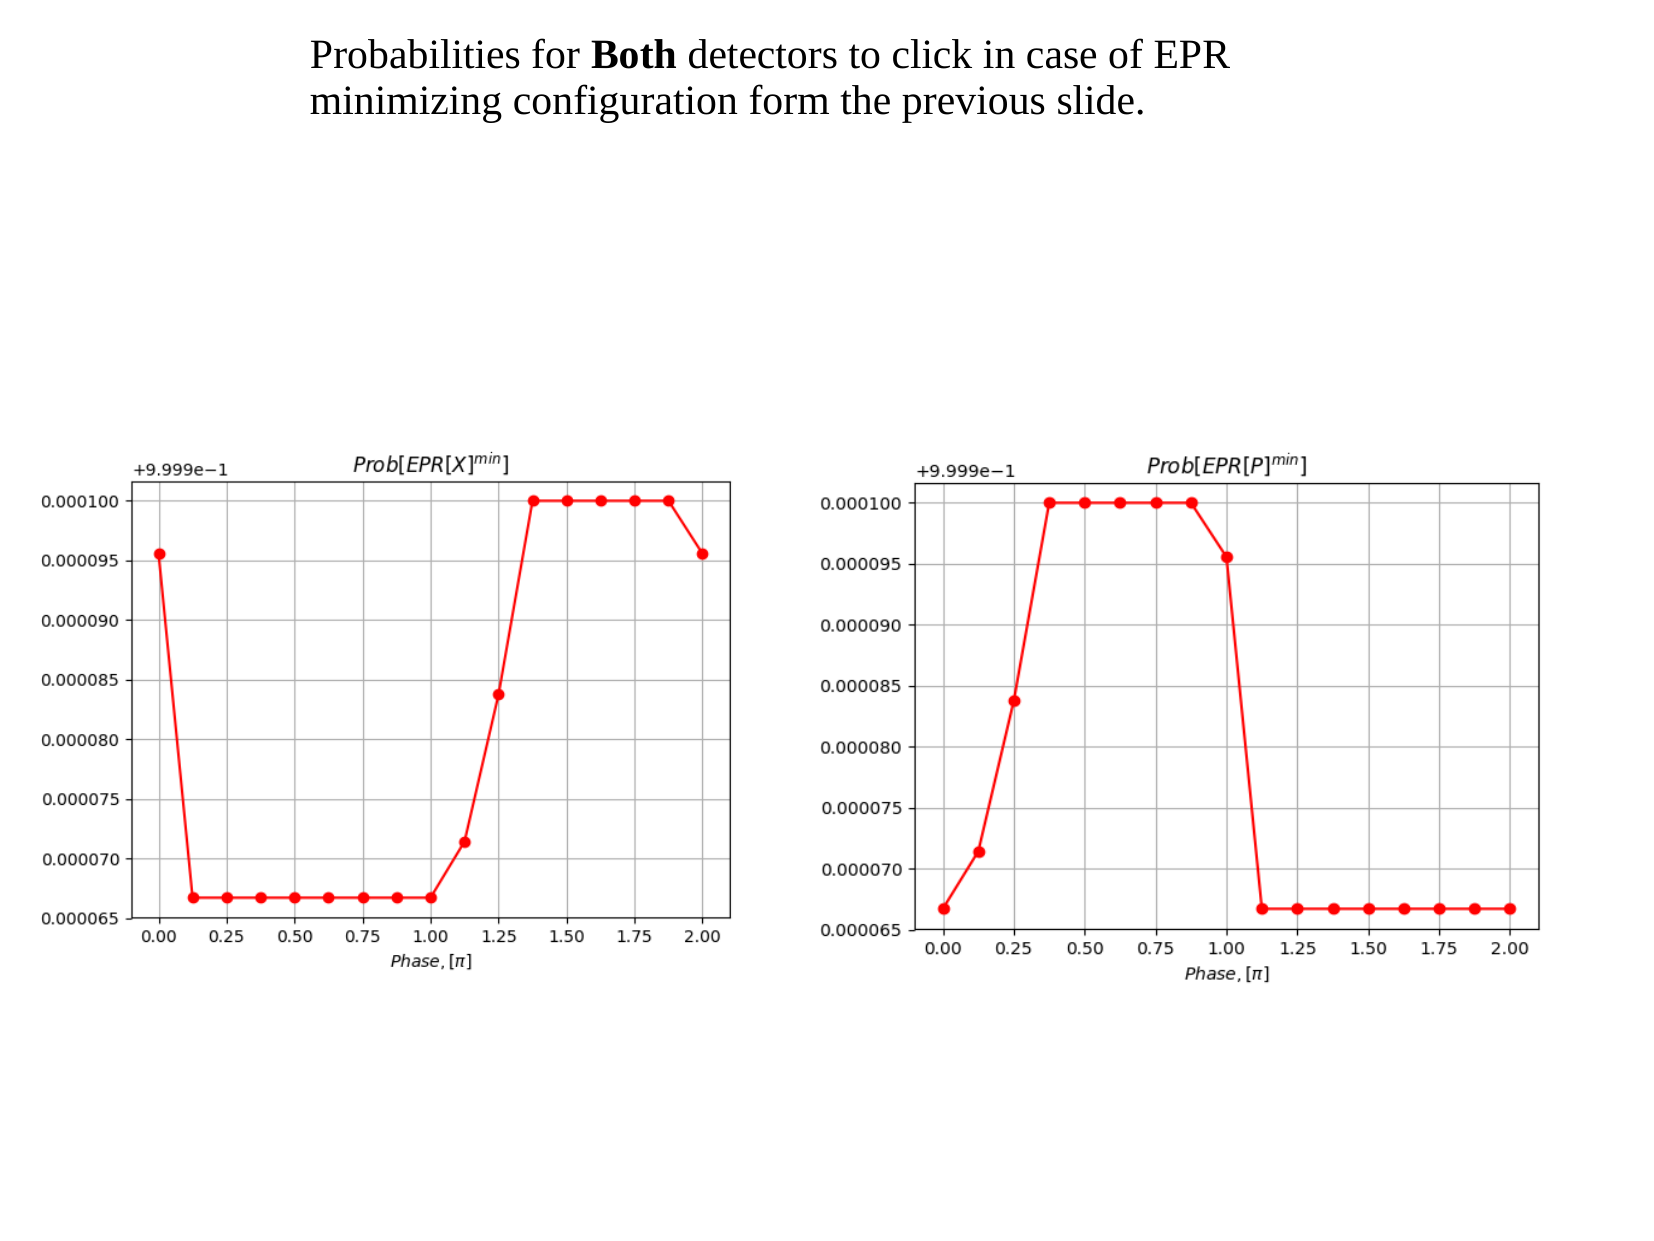

Probabilities for Both detectors to click in case of EPR minimizing configuration form the previous slide.